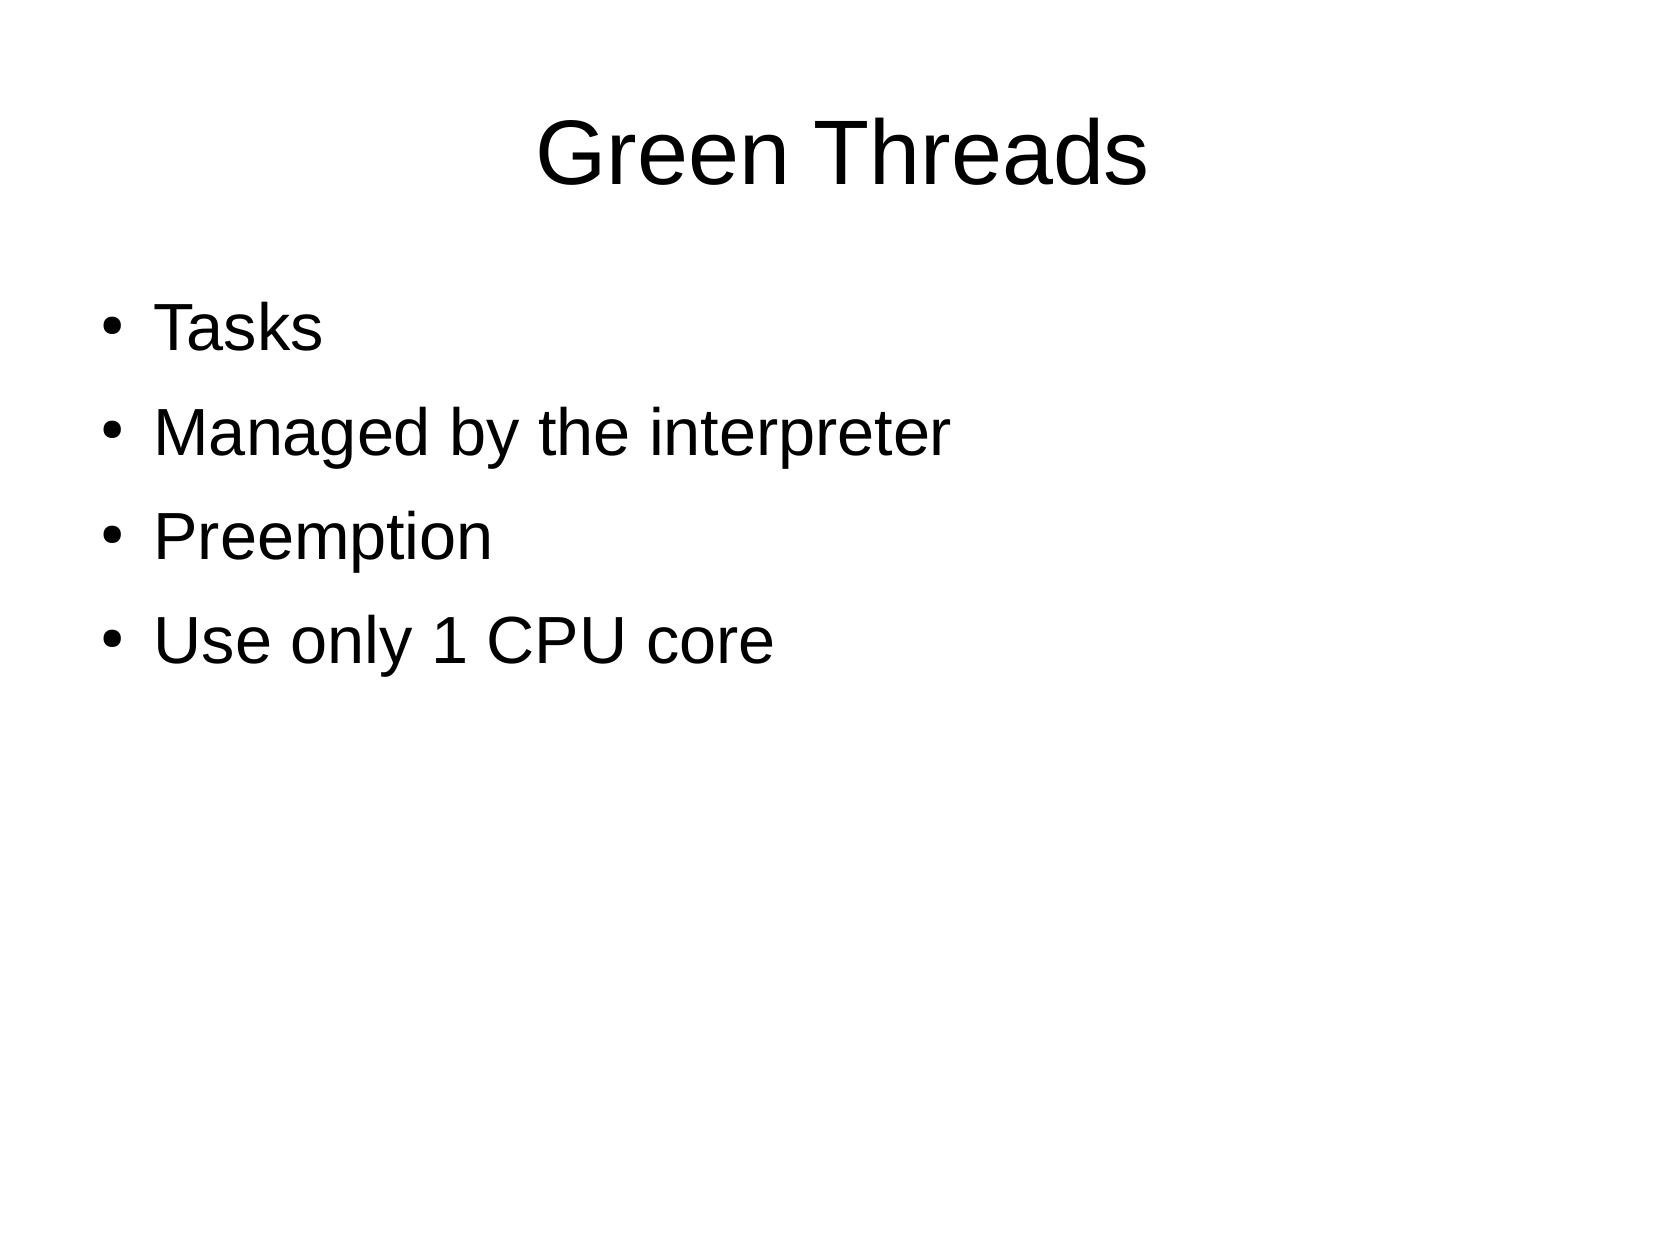

# Green Threads
Tasks
Managed by the interpreter
Preemption
Use only 1 CPU core